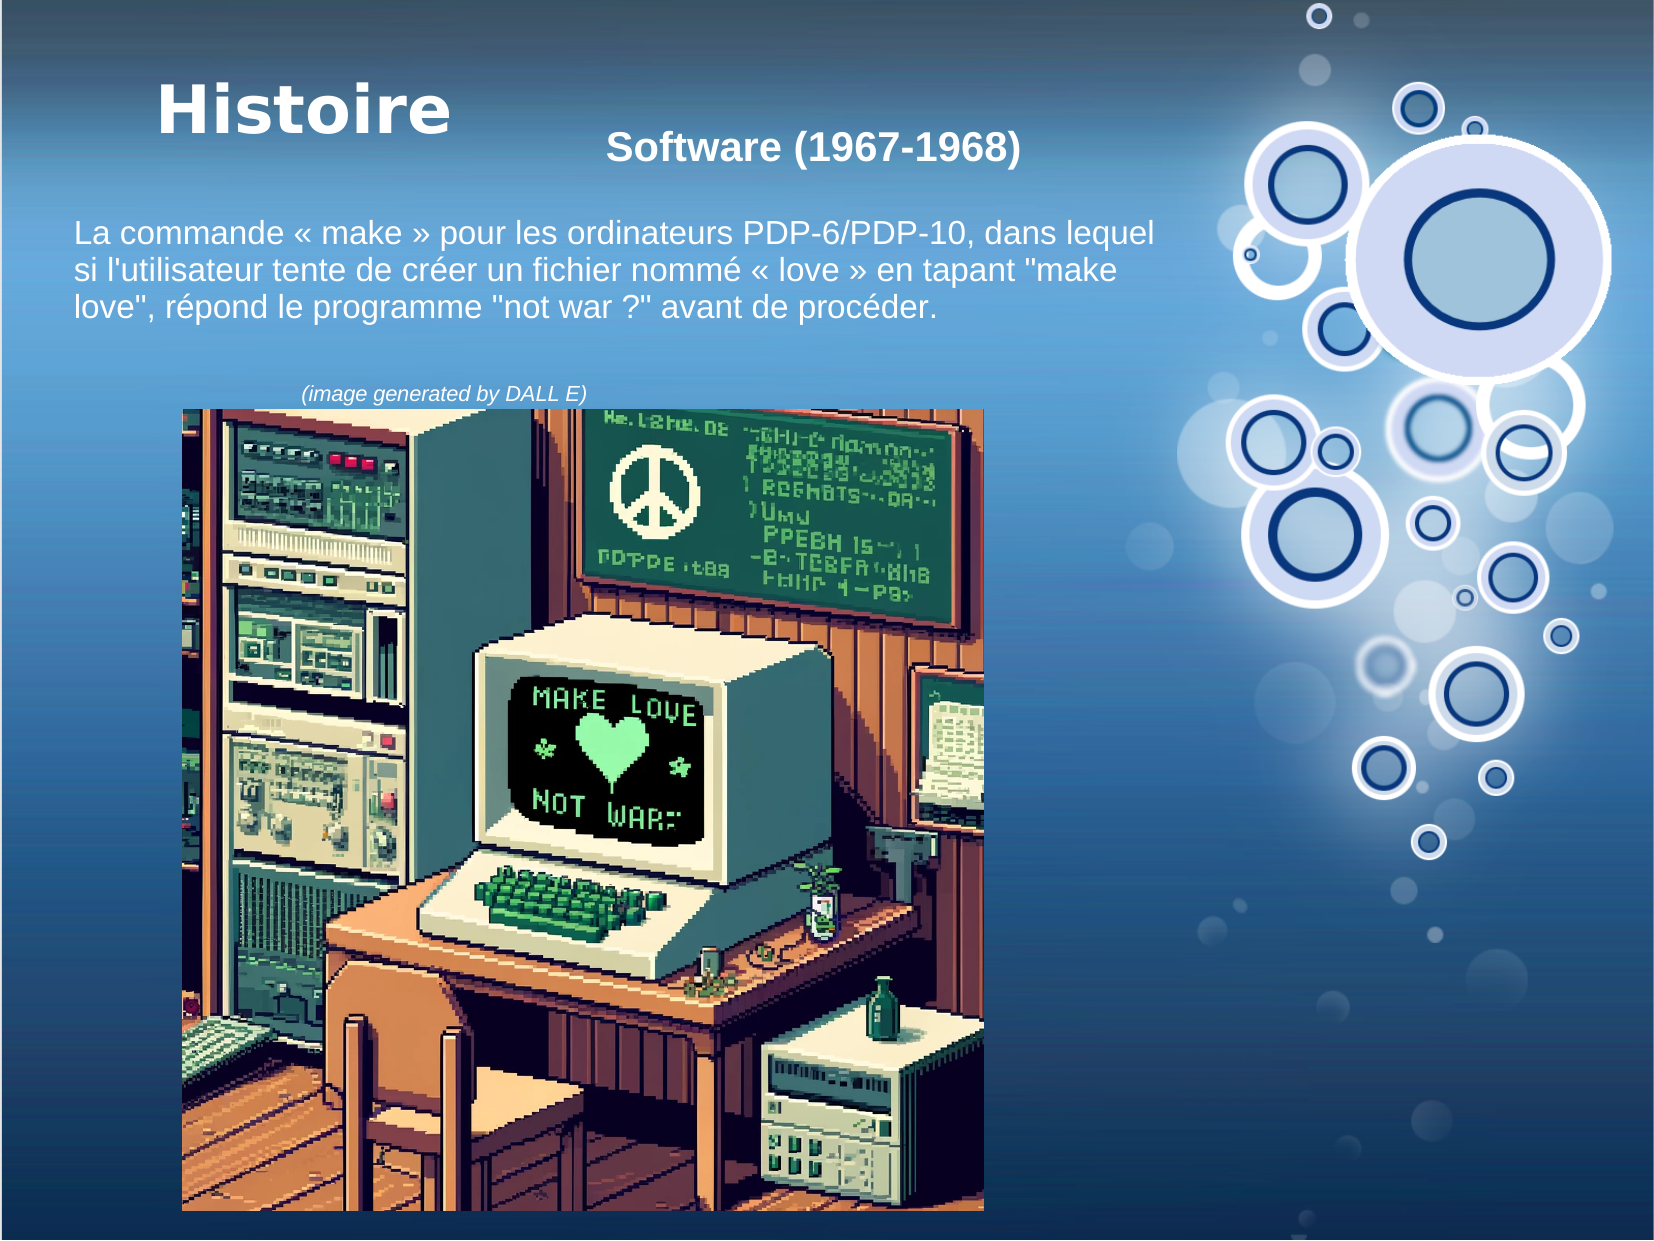

# Histoire
Software (1967-1968)
La commande « make » pour les ordinateurs PDP-6/PDP-10, dans lequel si l'utilisateur tente de créer un fichier nommé « love » en tapant "make love", répond le programme "not war ?" avant de procéder.
(image generated by DALL E)